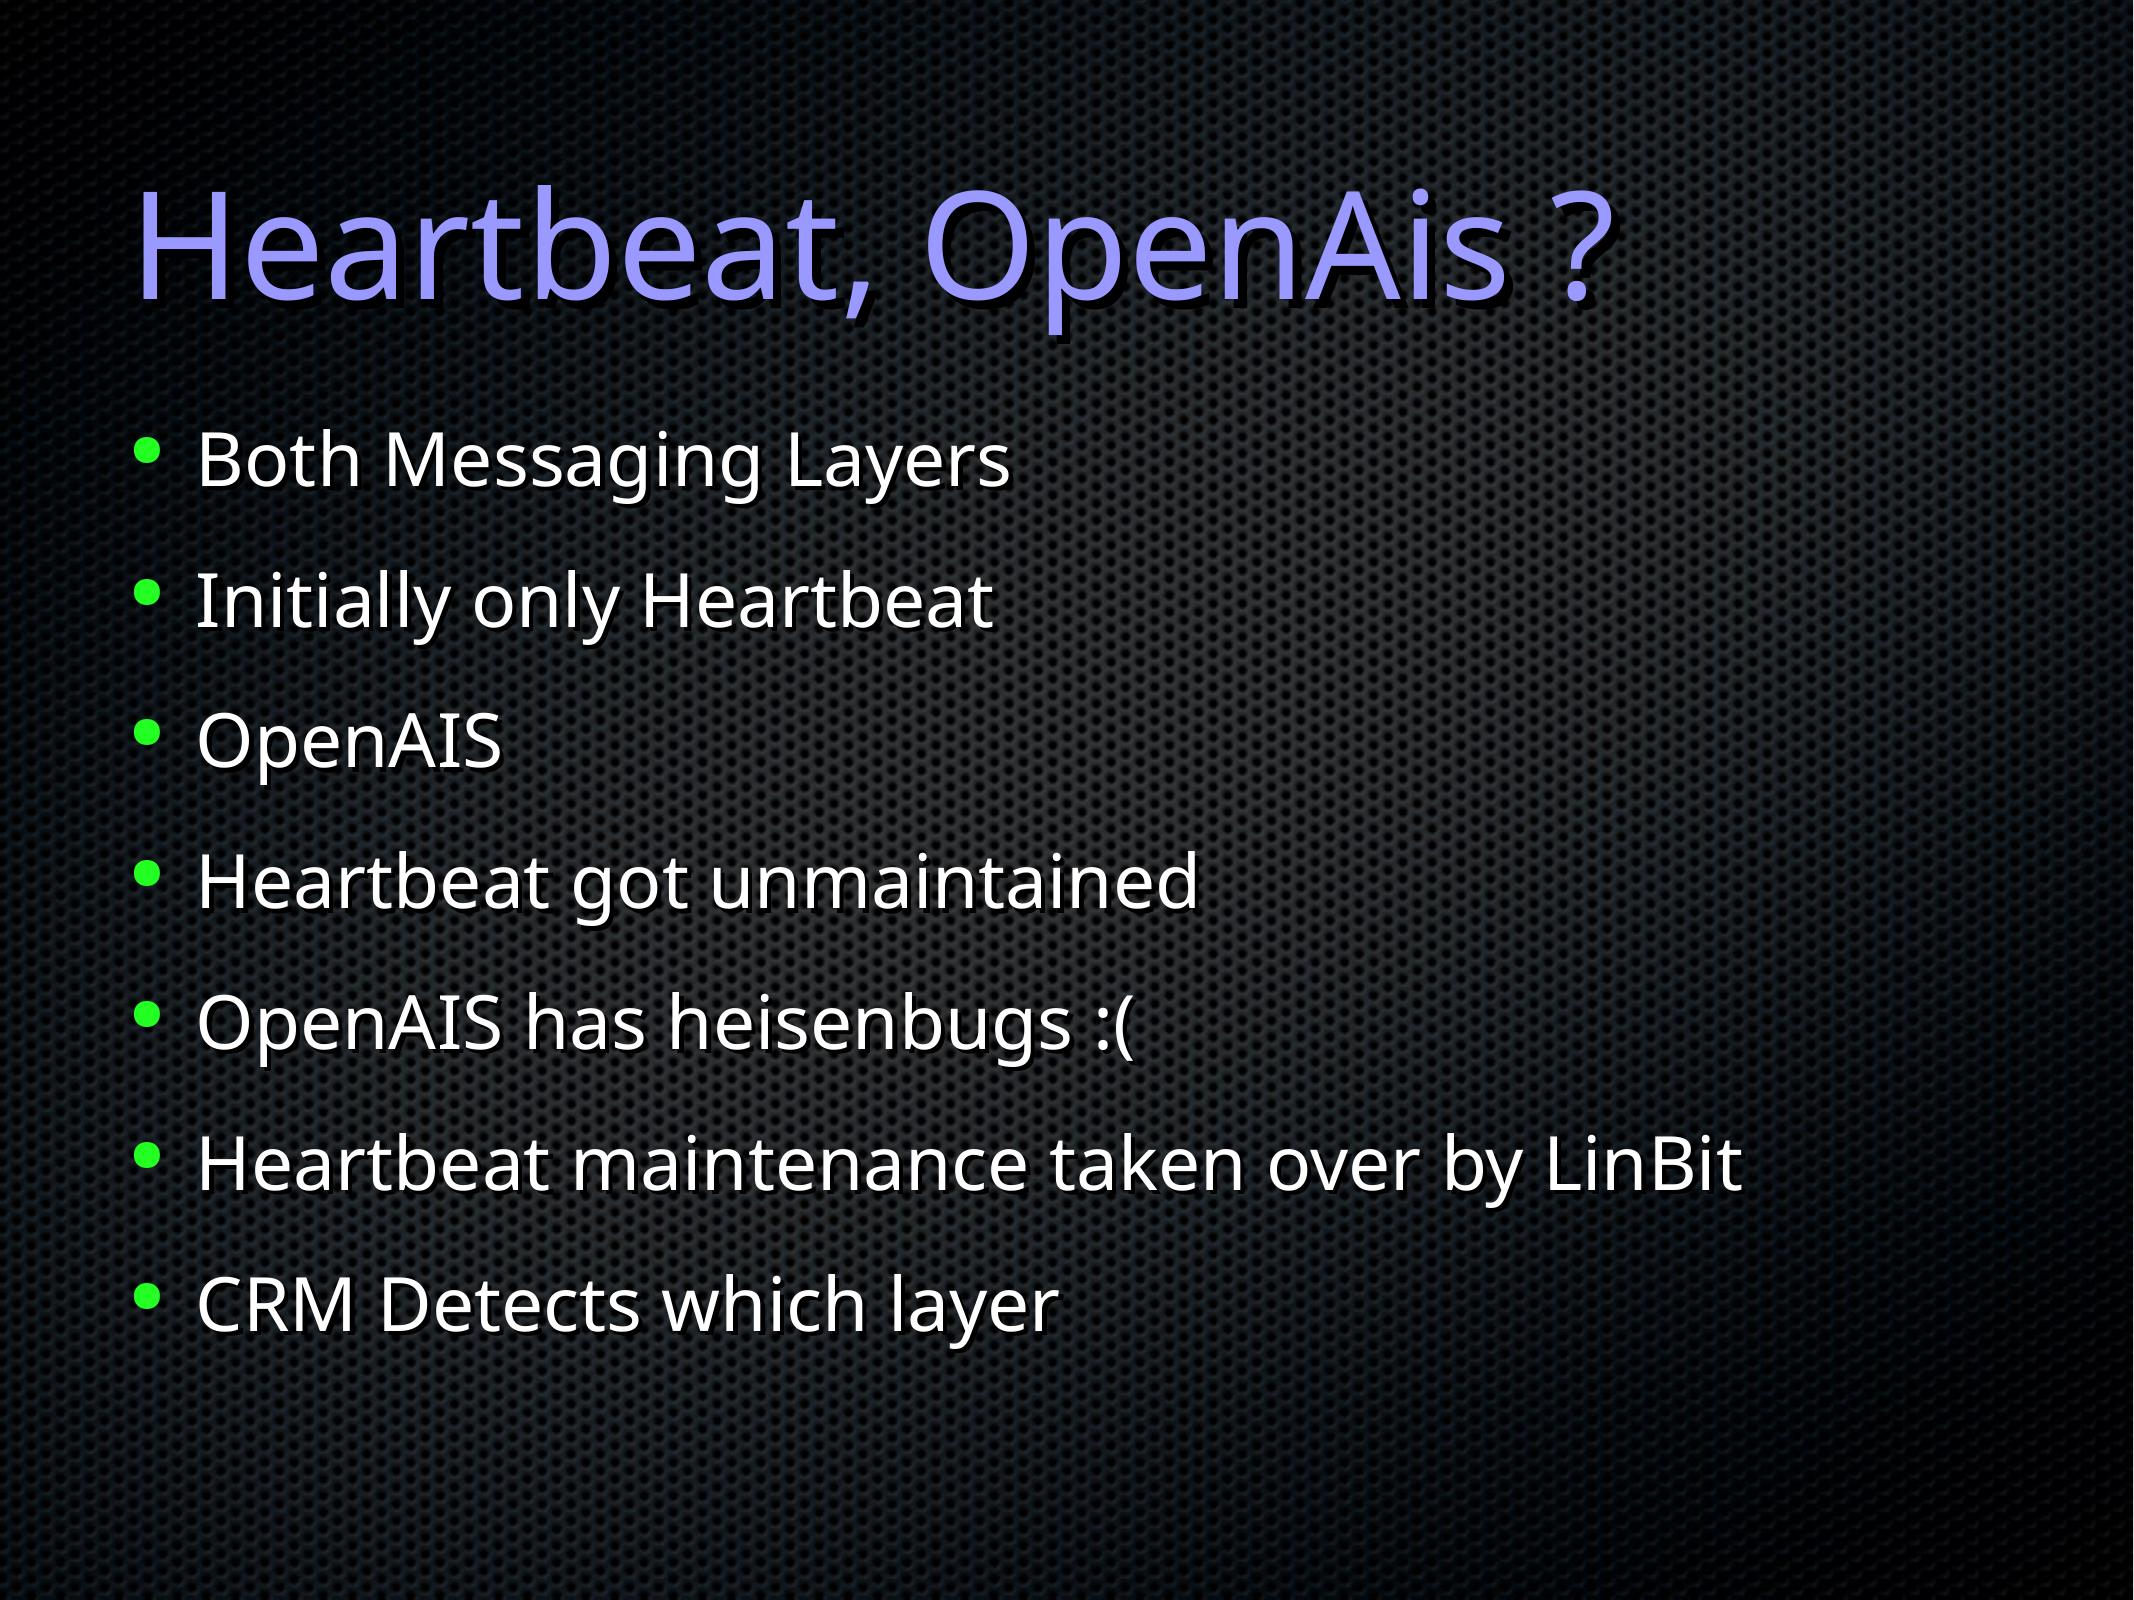

# Heartbeat, OpenAis ?
Both Messaging Layers
Initially only Heartbeat
OpenAIS
Heartbeat got unmaintained
OpenAIS has heisenbugs :(
Heartbeat maintenance taken over by LinBit
CRM Detects which layer